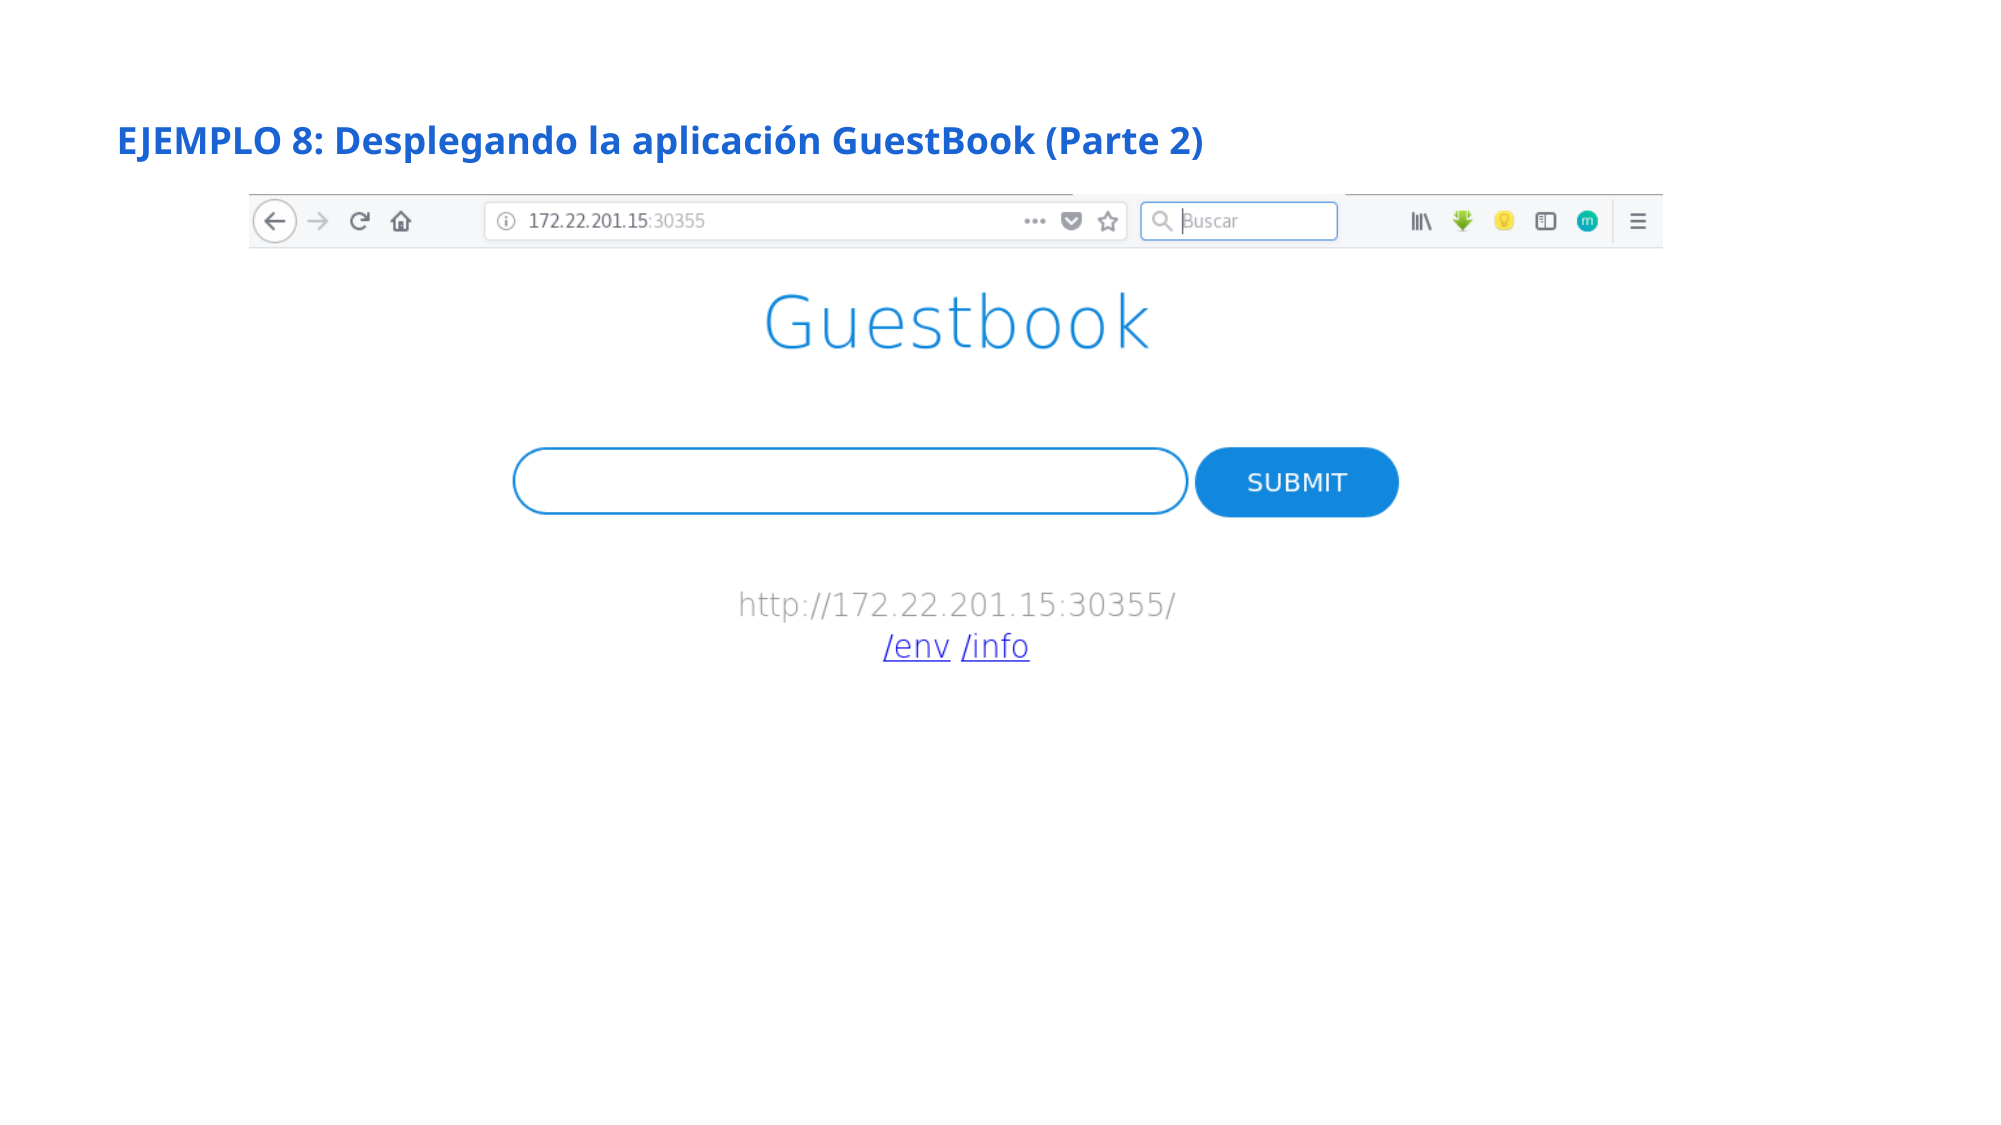

EJEMPLO 8: Desplegando la aplicación GuestBook (Parte 2)